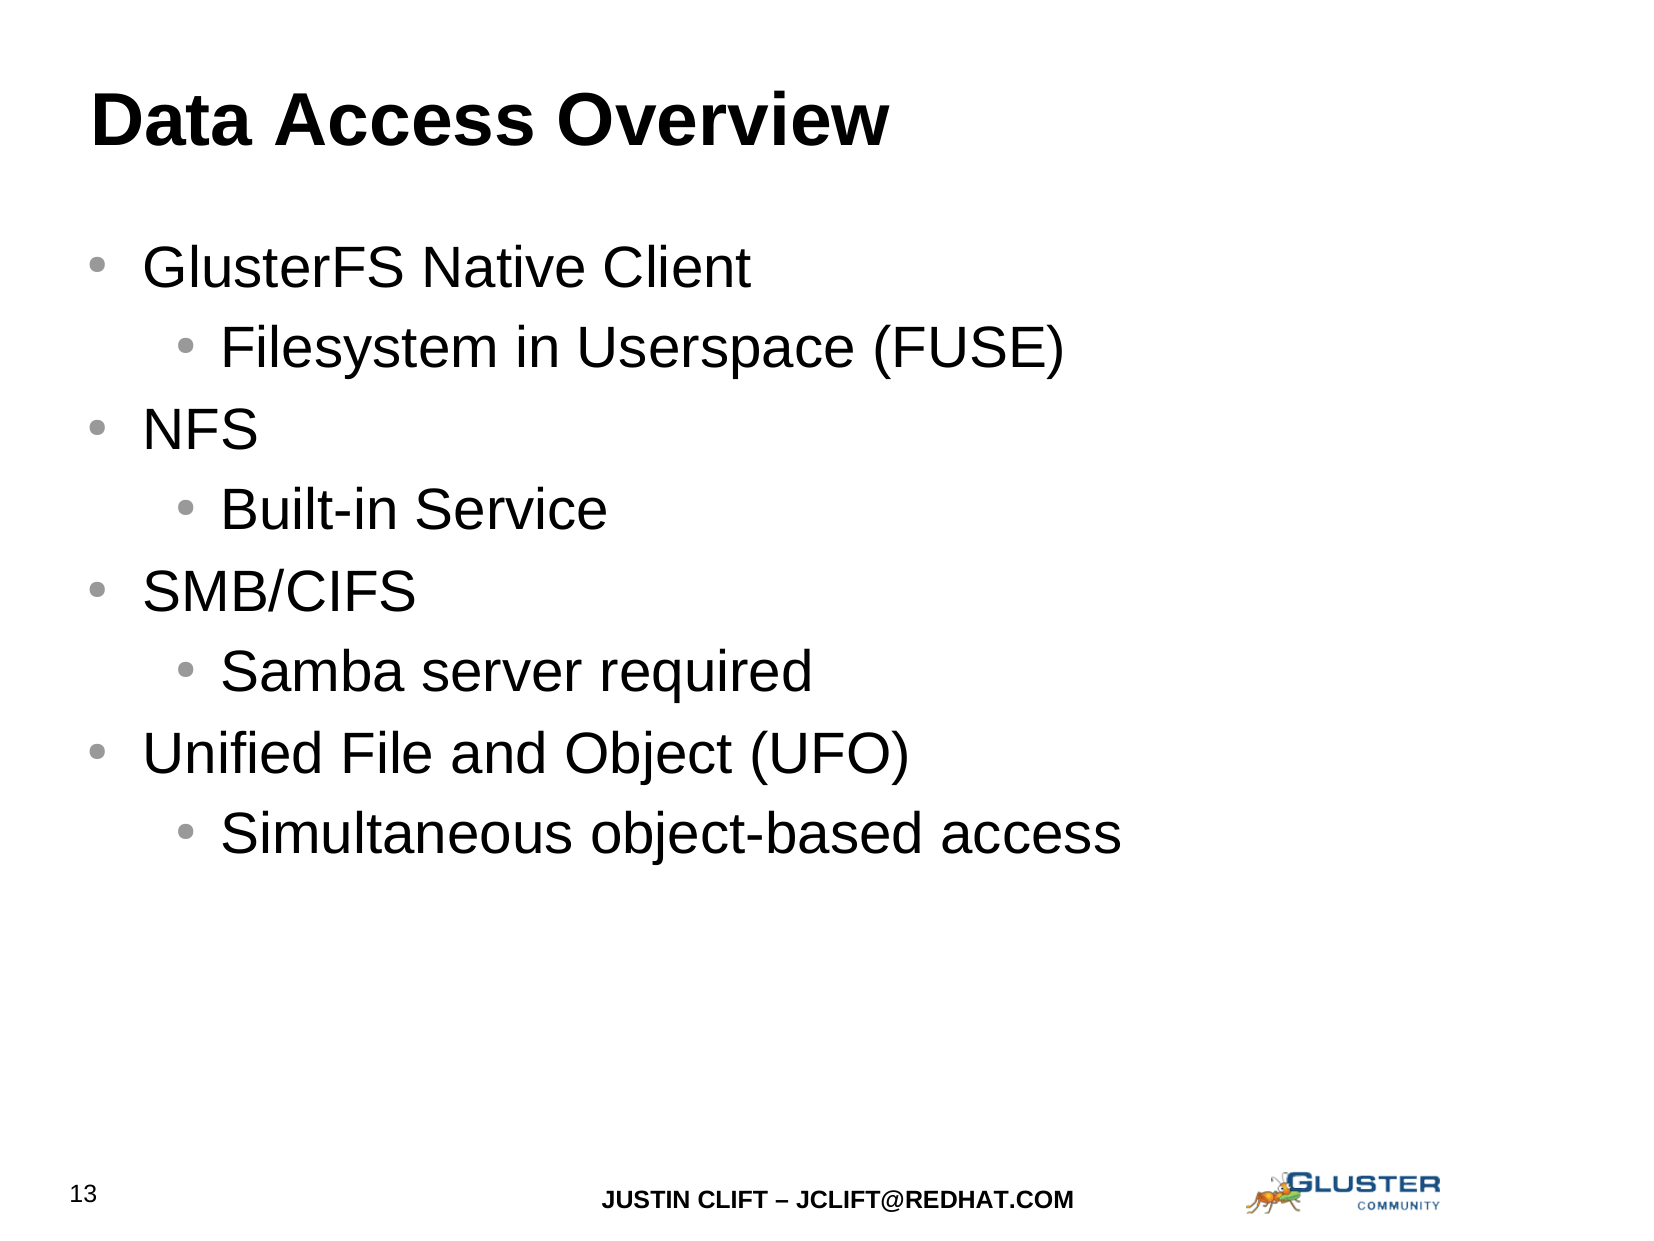

# Data Access Overview
GlusterFS Native Client
Filesystem in Userspace (FUSE)
NFS
Built-in Service
SMB/CIFS
Samba server required
Unified File and Object (UFO)
Simultaneous object-based access